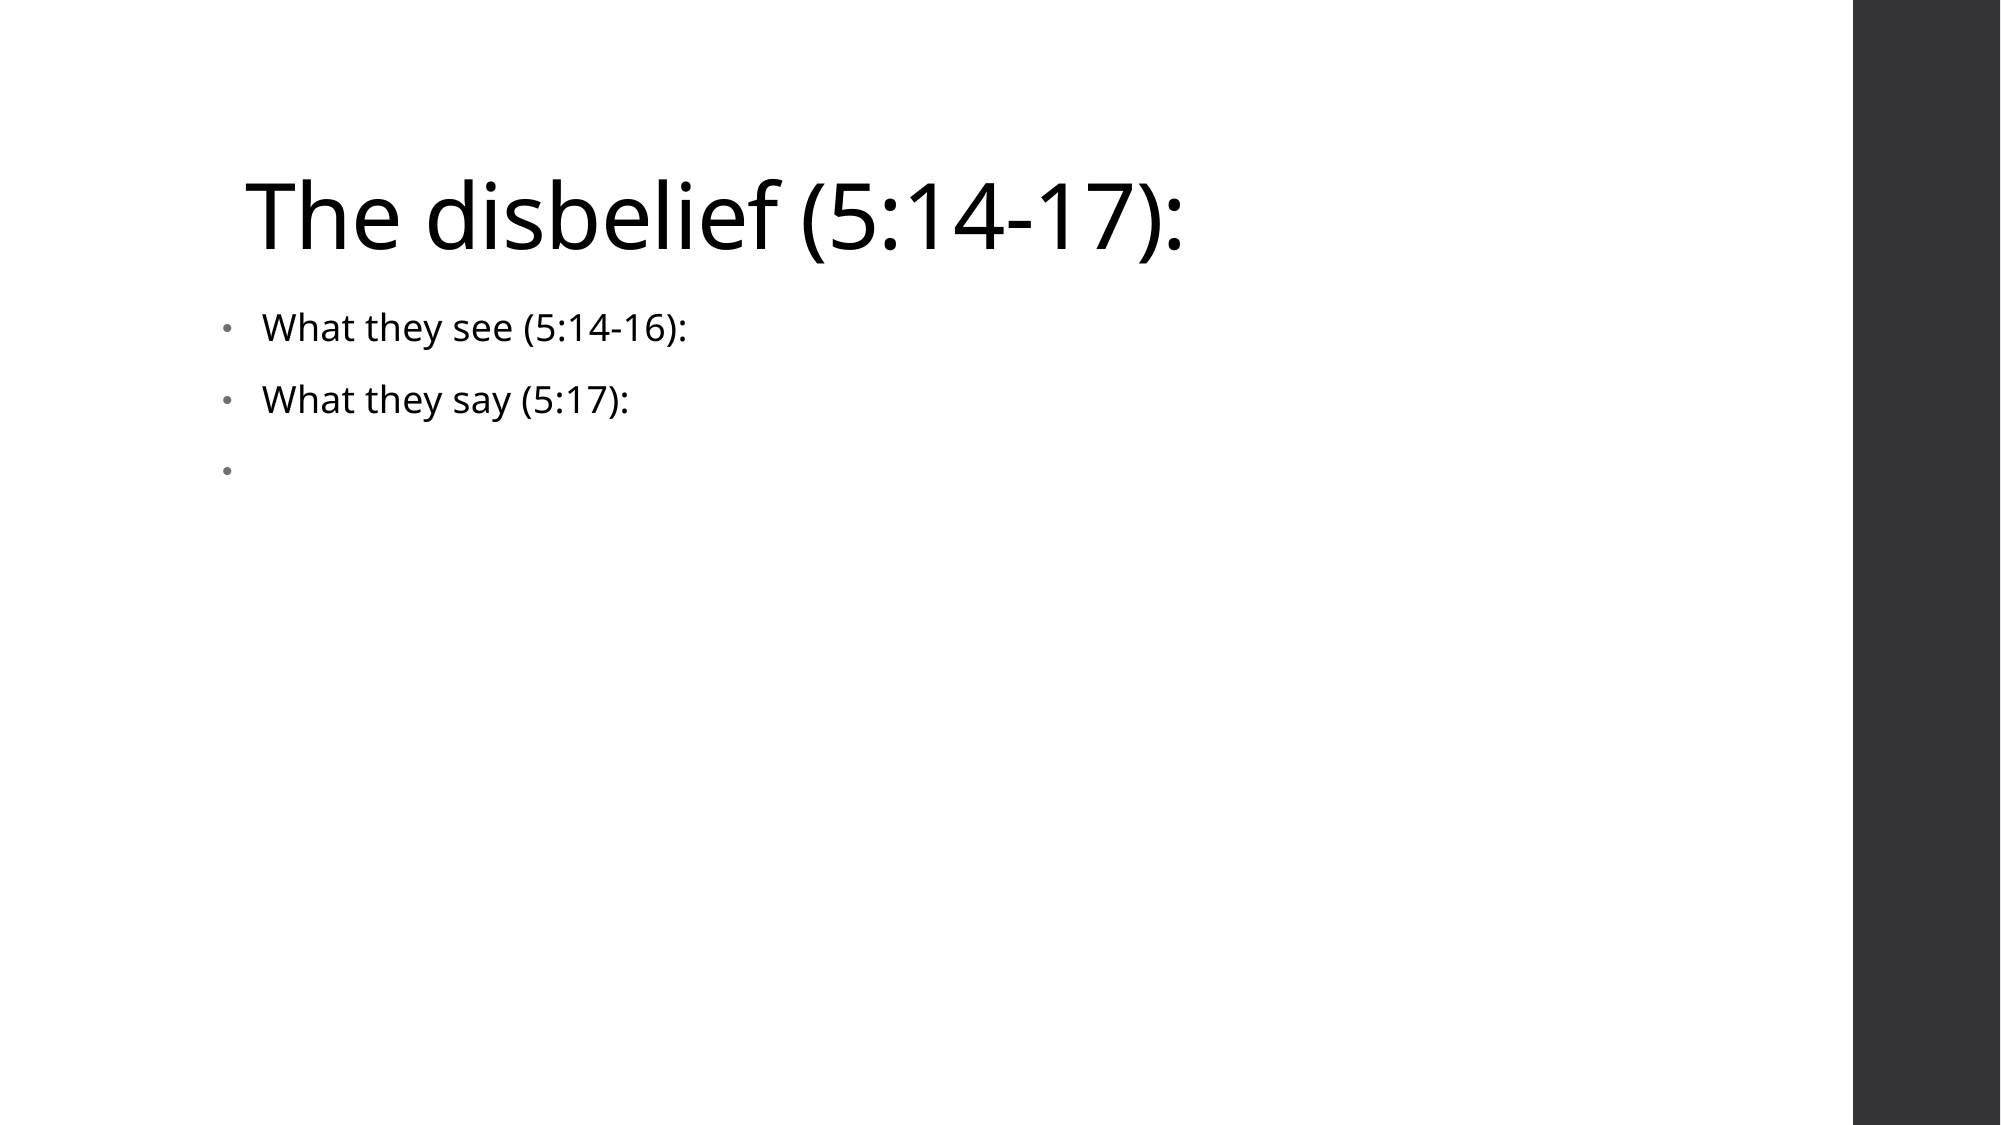

# The disbelief (5:14-17):
 What they see (5:14-16):
 What they say (5:17):